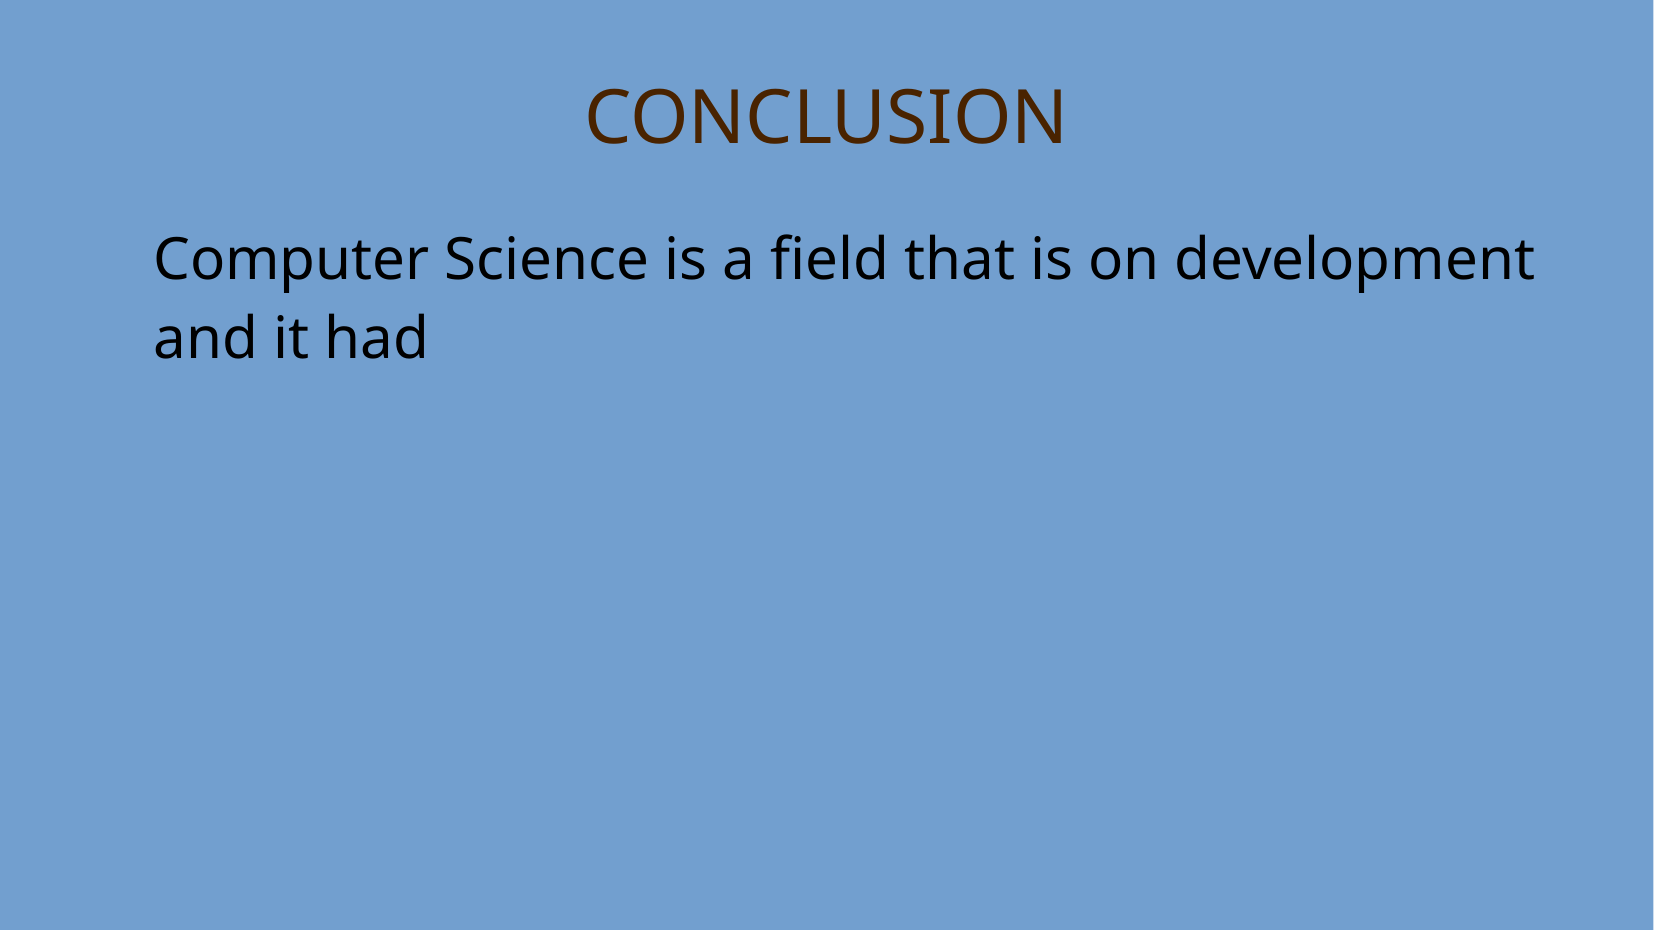

# CONCLUSION
Computer Science is a field that is on development and it had